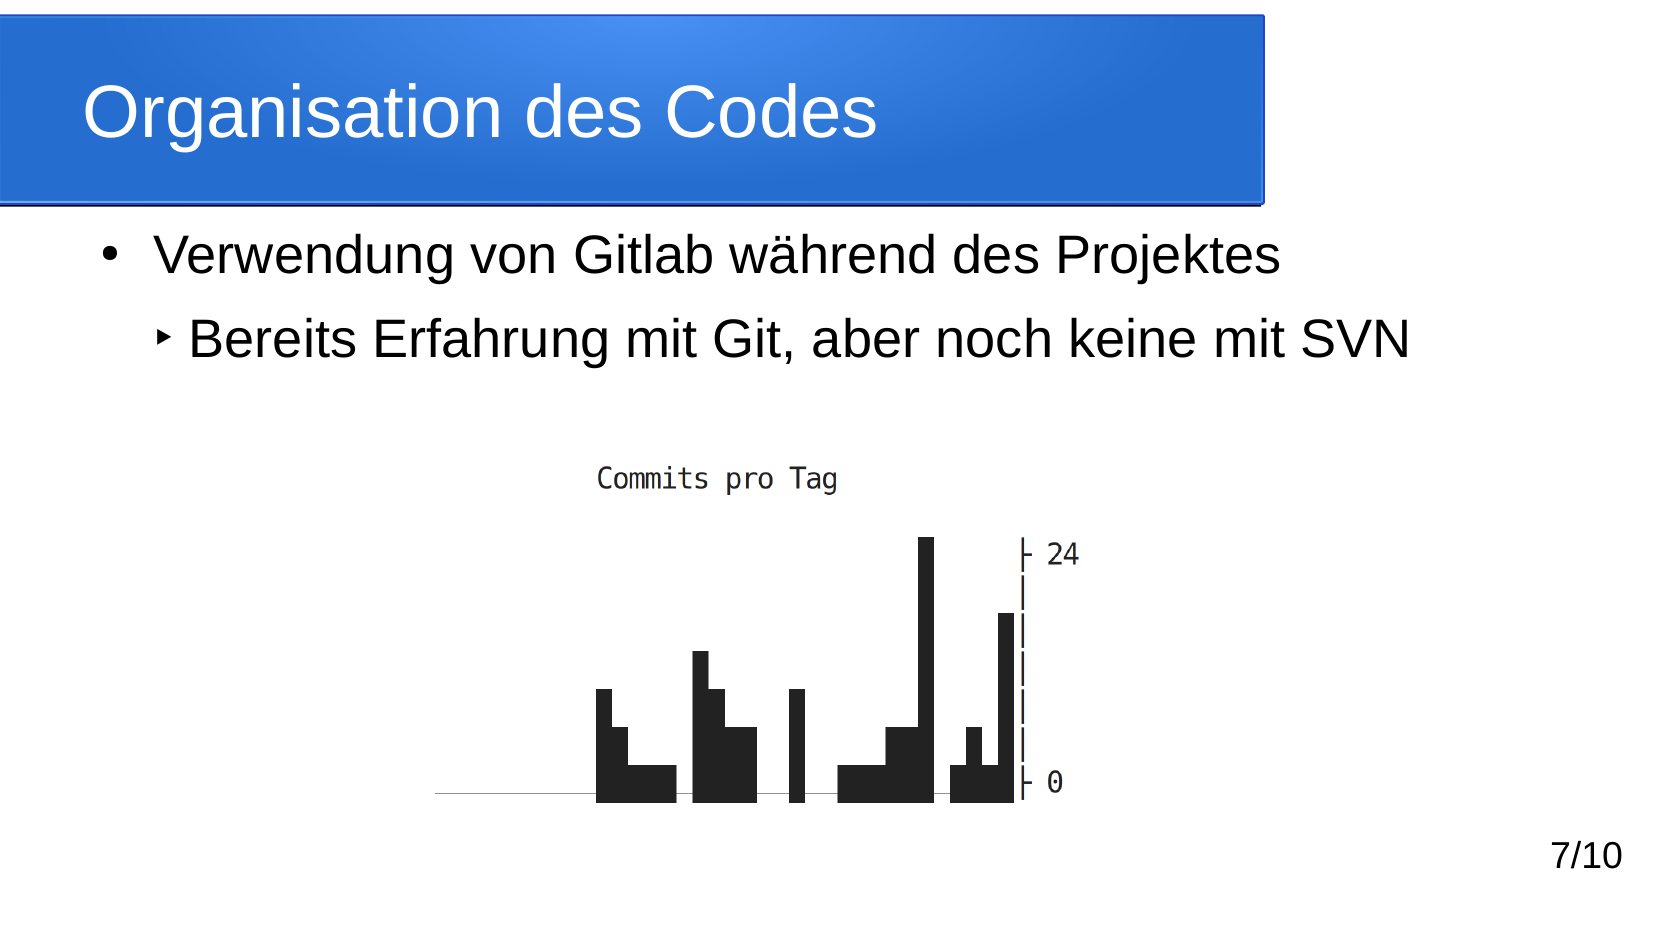

# Organisation des Codes
Verwendung von Gitlab während des Projektes
‣ Bereits Erfahrung mit Git, aber noch keine mit SVN
7/10